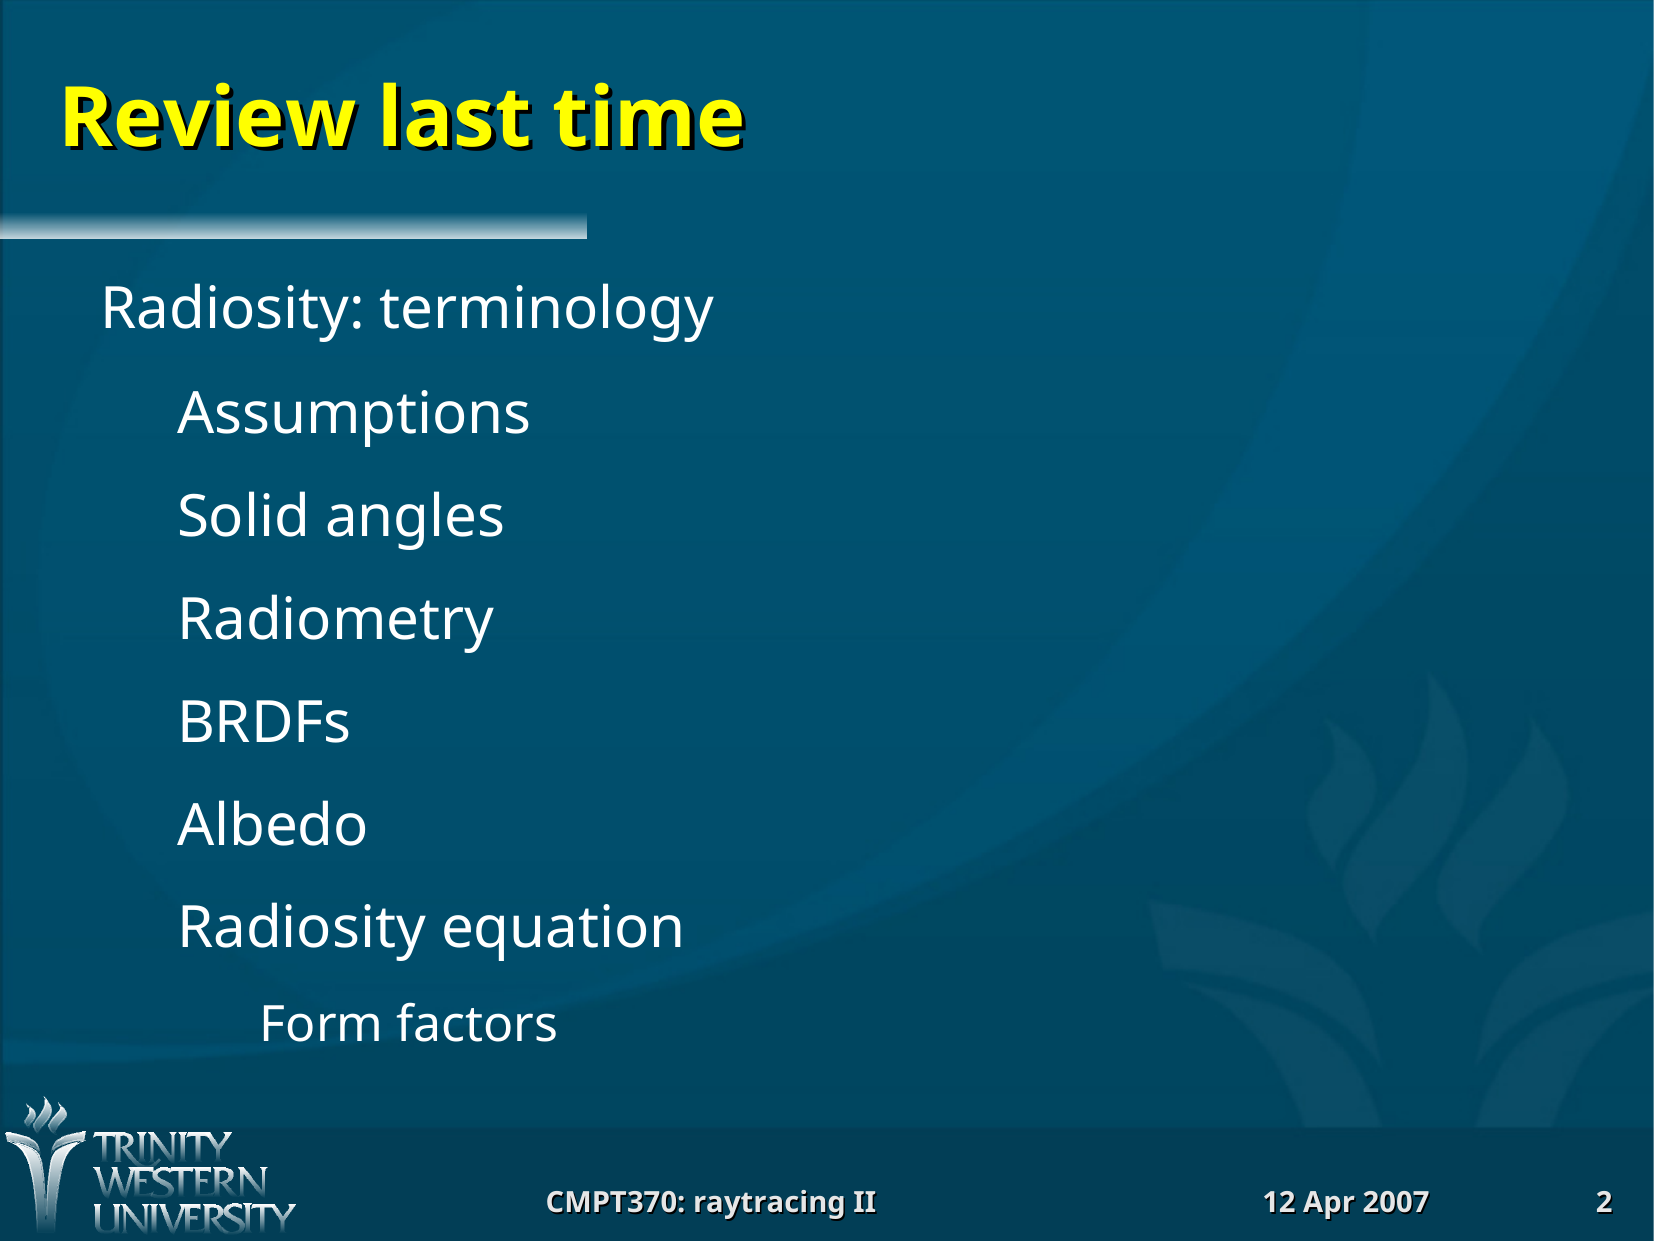

# Review last time
Radiosity: terminology
Assumptions
Solid angles
Radiometry
BRDFs
Albedo
Radiosity equation
Form factors
CMPT370: raytracing II
12 Apr 2007
2